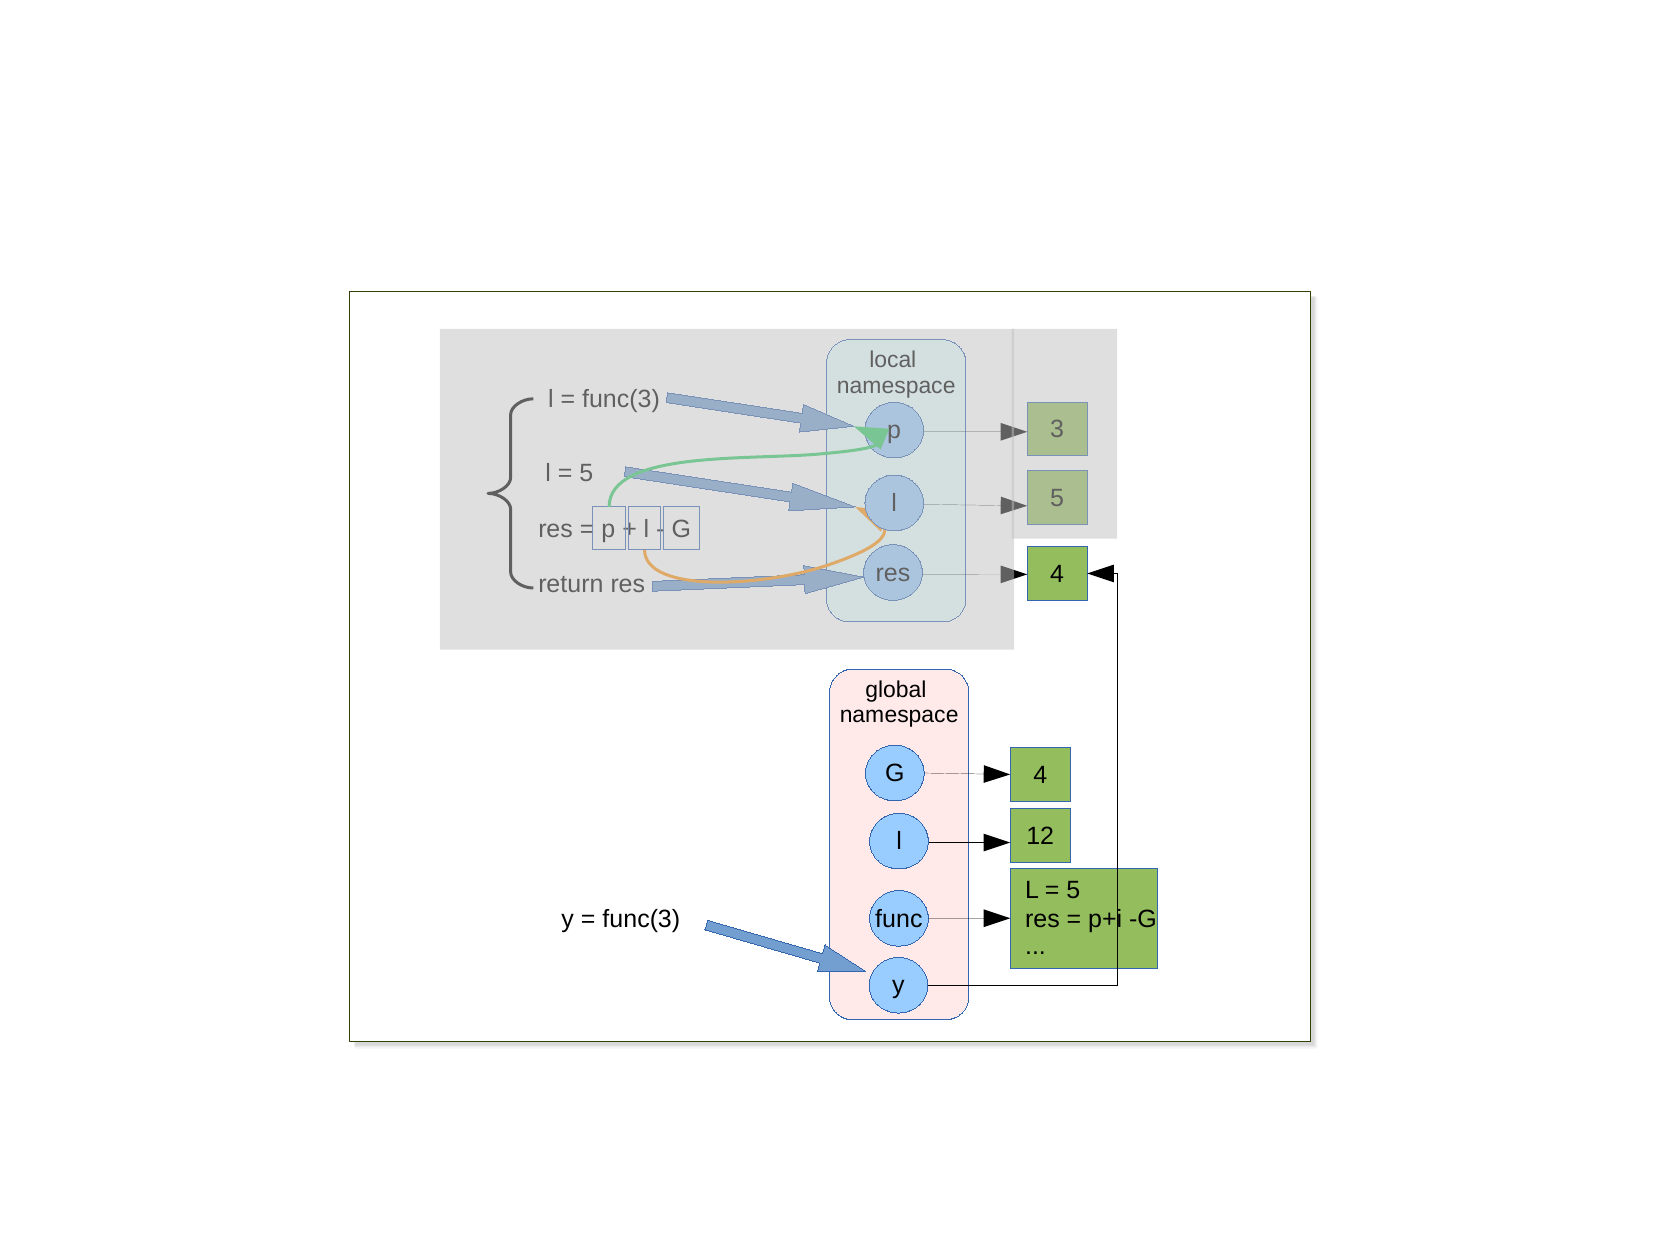

local
namespace
l = func(3)
p
3
 l = 5
res = p + l - G
return res
5
l
res
4
global
namespace
G
4
12
l
L = 5
res = p+i -G
...
func
y = func(3)
y